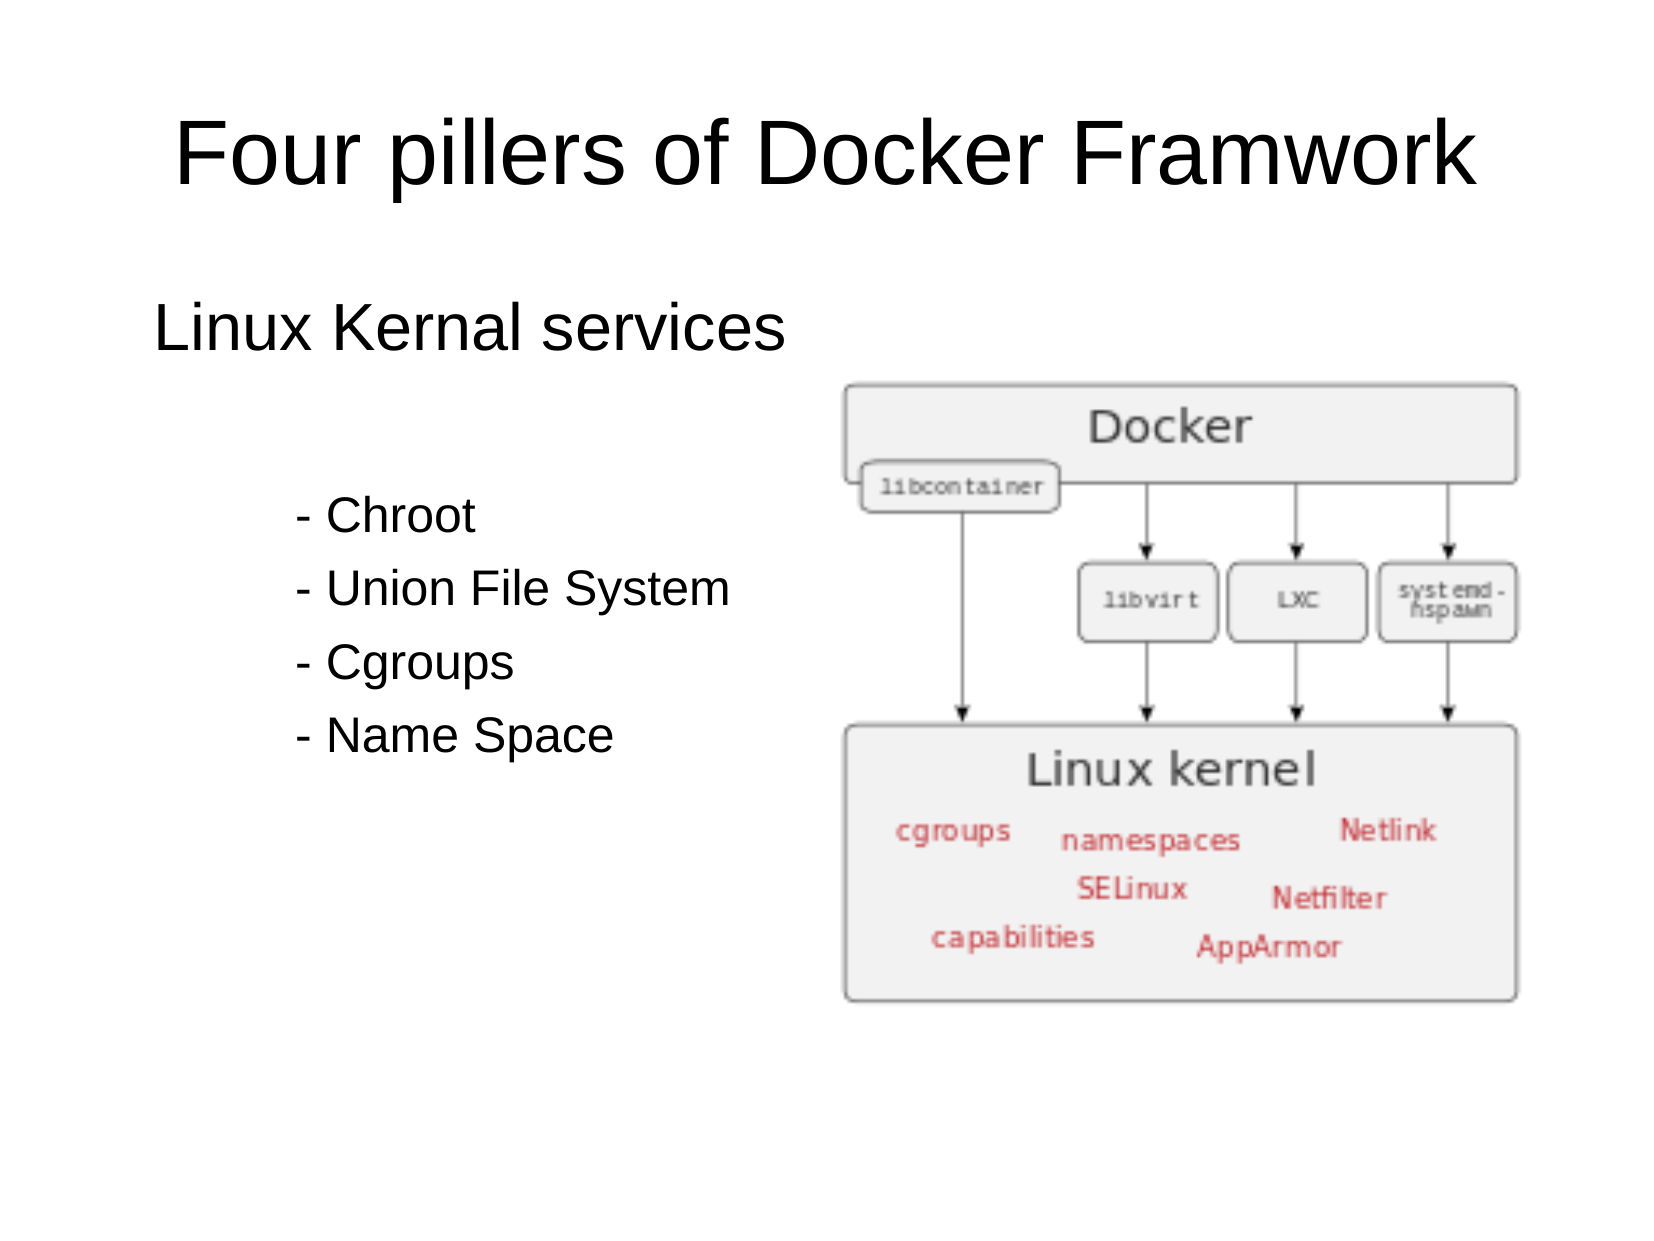

# Four pillers of Docker Framwork
Linux Kernal services
- Chroot
- Union File System
- Cgroups
- Name Space